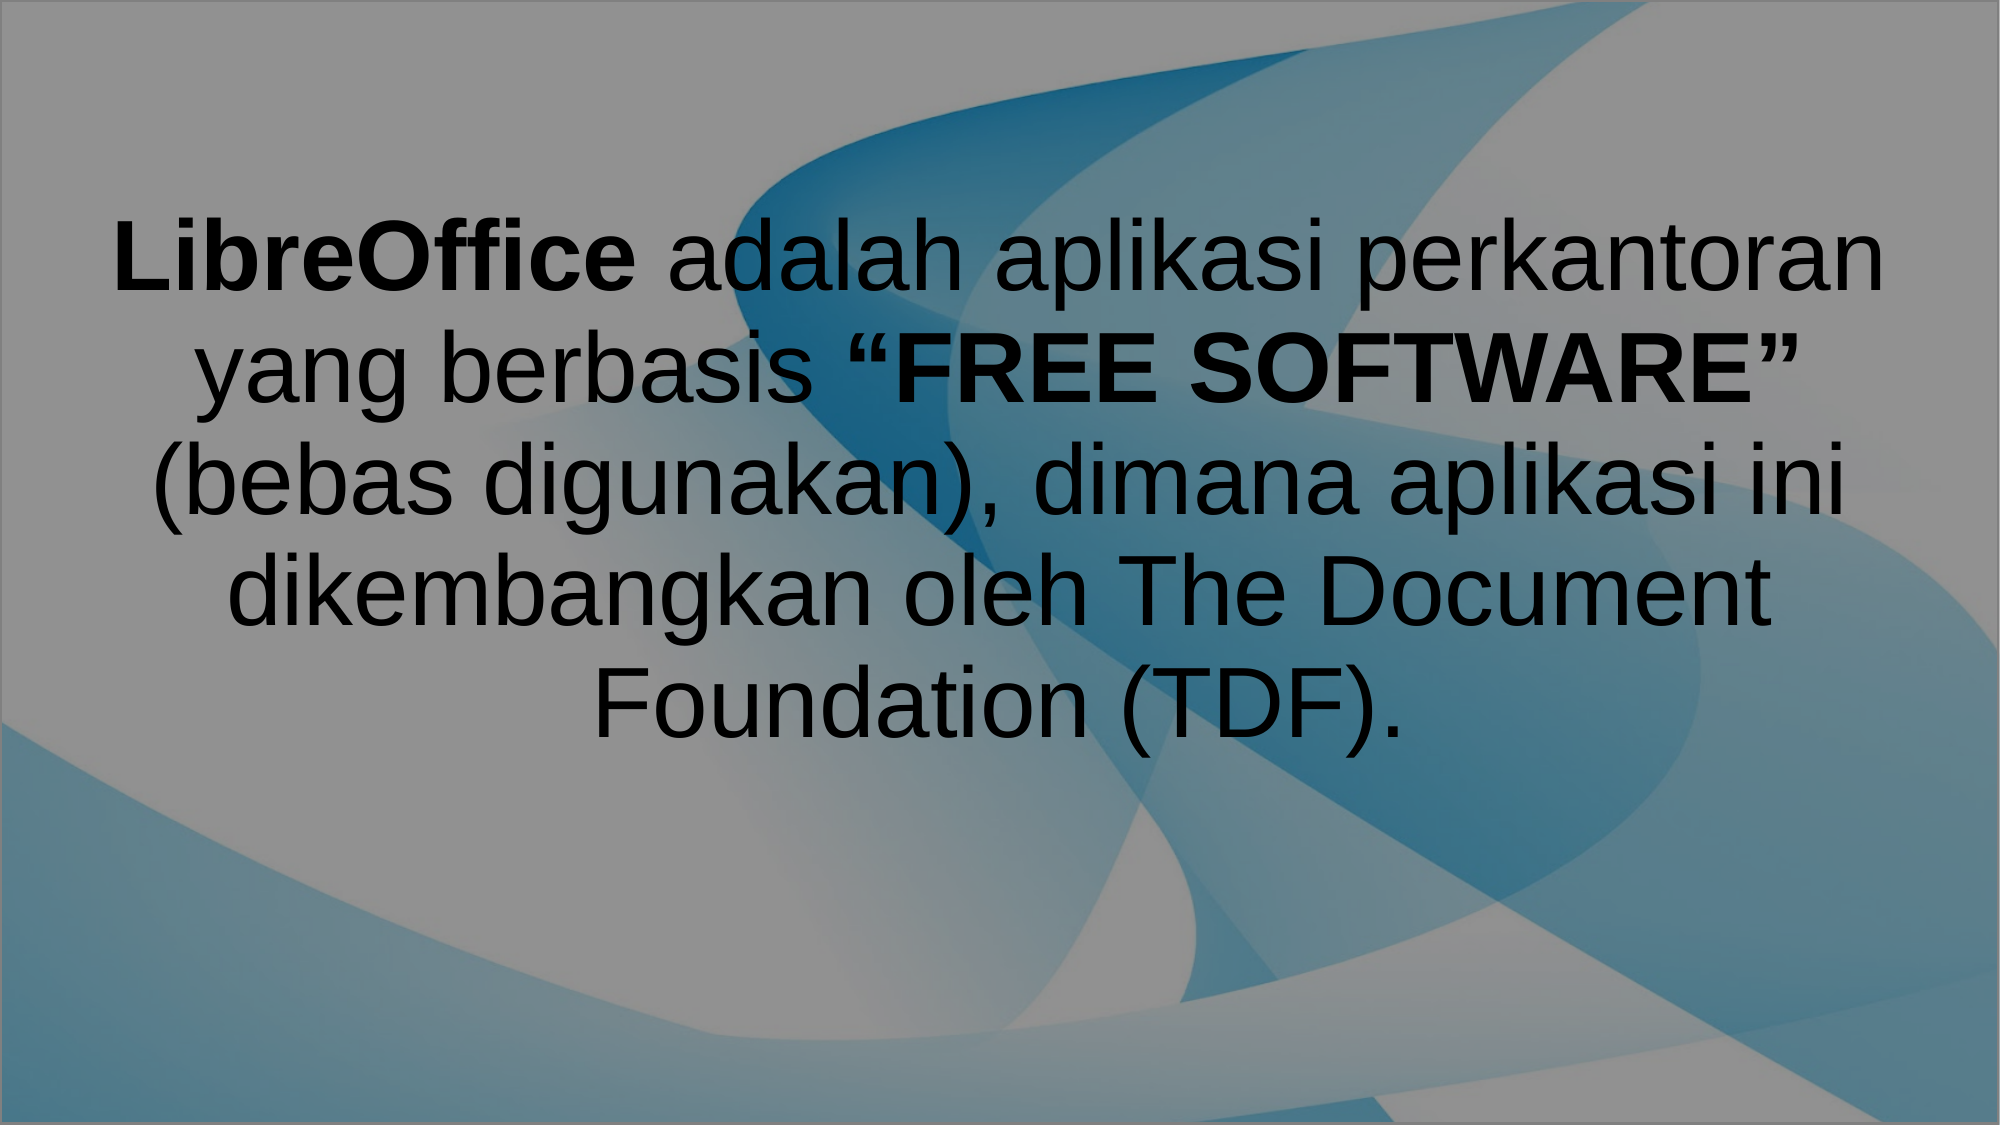

# LibreOffice adalah aplikasi perkantoran yang berbasis “FREE SOFTWARE” (bebas digunakan), dimana aplikasi ini dikembangkan oleh The Document Foundation (TDF).